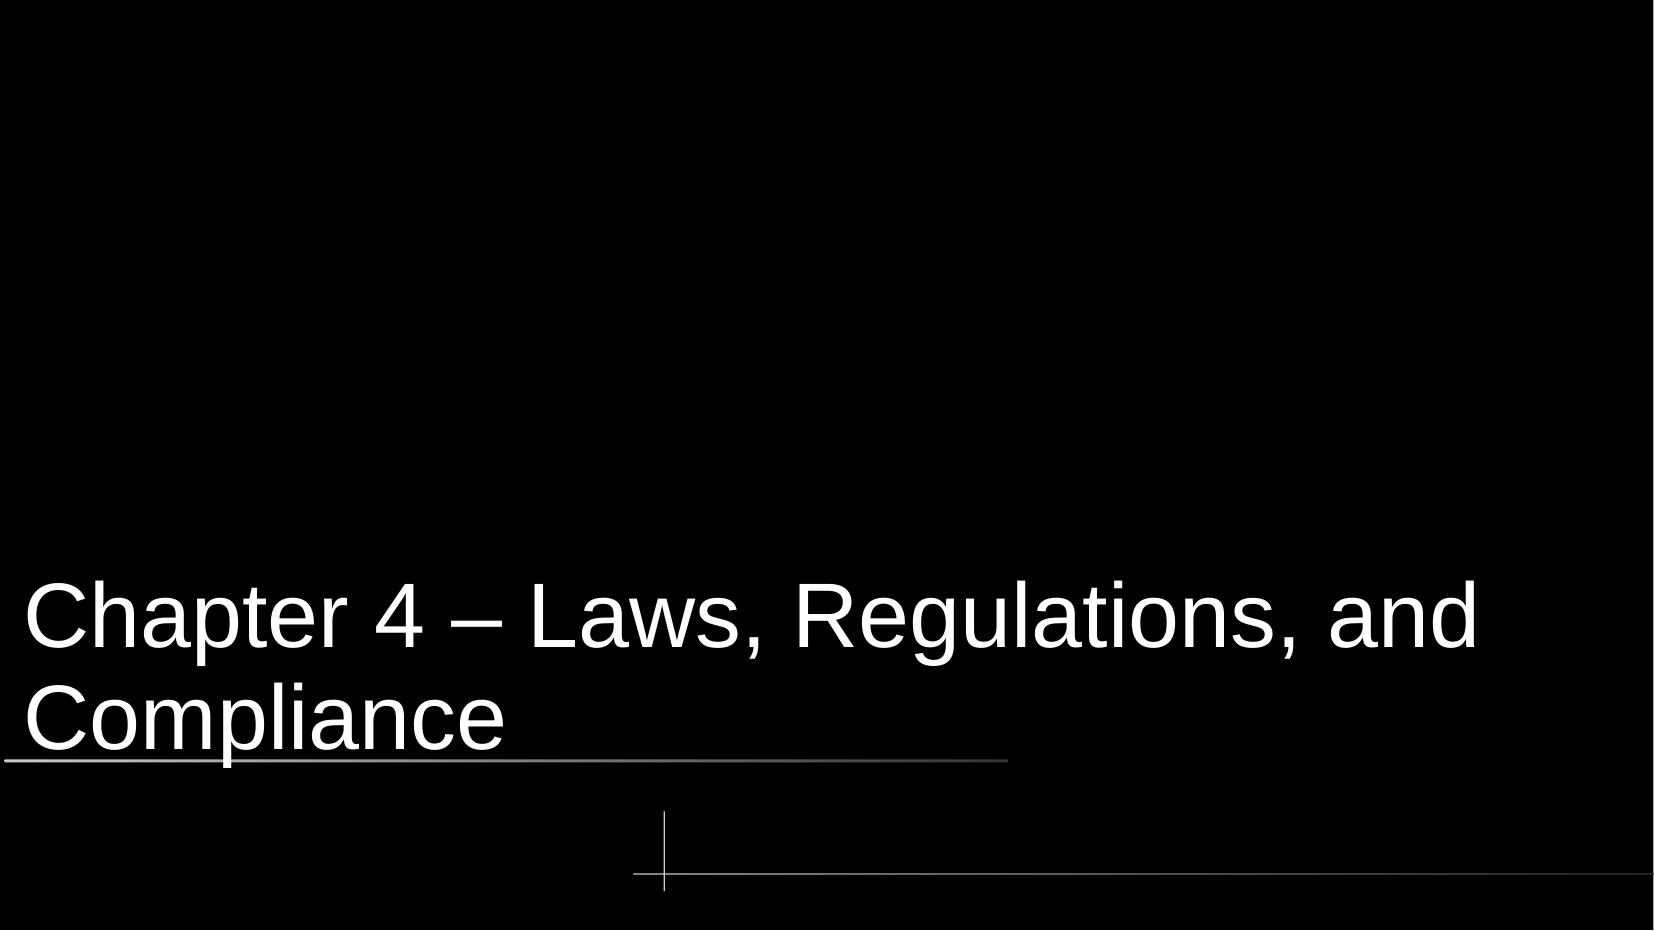

# Chapter 4 – Laws, Regulations, and Compliance